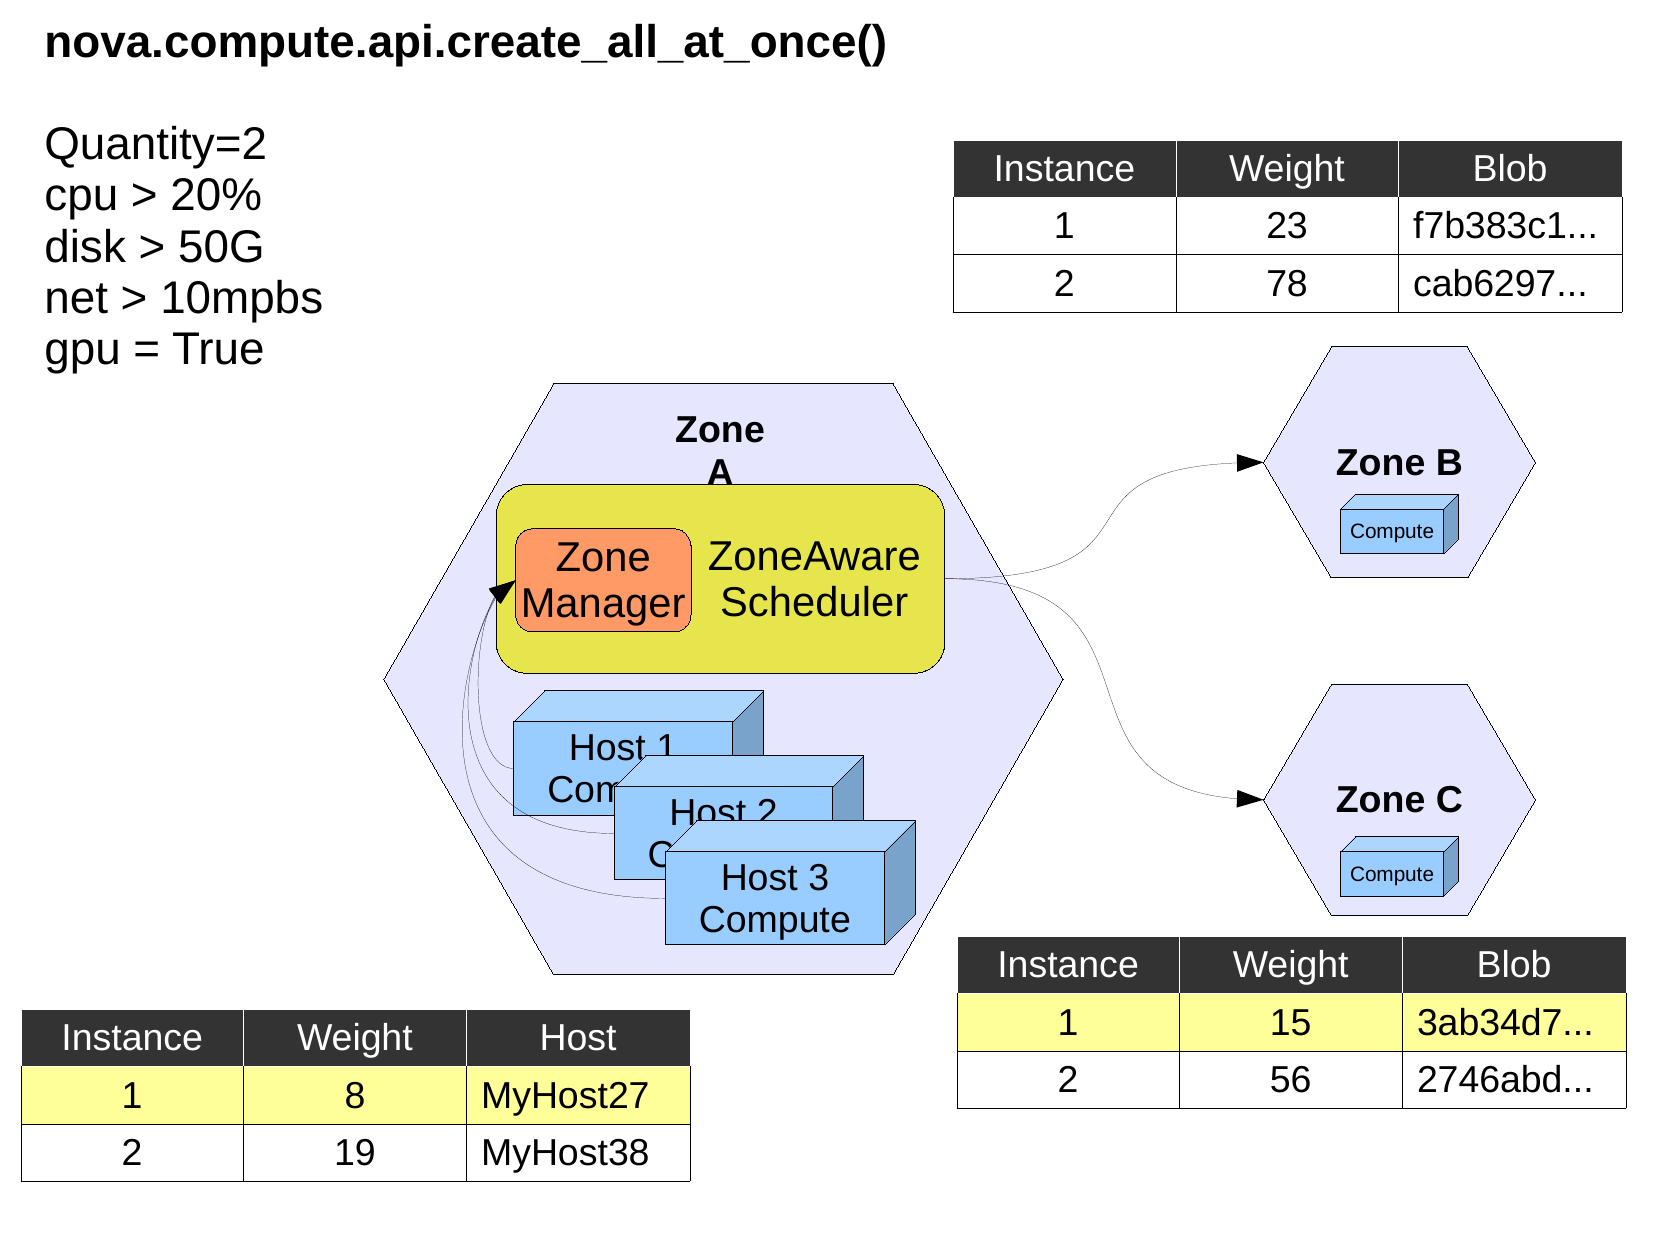

nova.compute.api.create_all_at_once()
Quantity=2
cpu > 20%
disk > 50G
net > 10mpbs
gpu = True
| Instance | Weight | Blob |
| --- | --- | --- |
| 1 | 23 | f7b383c1... |
| 2 | 78 | cab6297... |
Zone B
Zone A
ZoneAware
Scheduler
Compute
Zone
Manager
Zone C
Host 1
Compute
Host 2
Compute
Host 3
Compute
Compute
| Instance | Weight | Blob |
| --- | --- | --- |
| 1 | 15 | 3ab34d7... |
| 2 | 56 | 2746abd... |
| Instance | Weight | Host |
| --- | --- | --- |
| 1 | 8 | MyHost27 |
| 2 | 19 | MyHost38 |